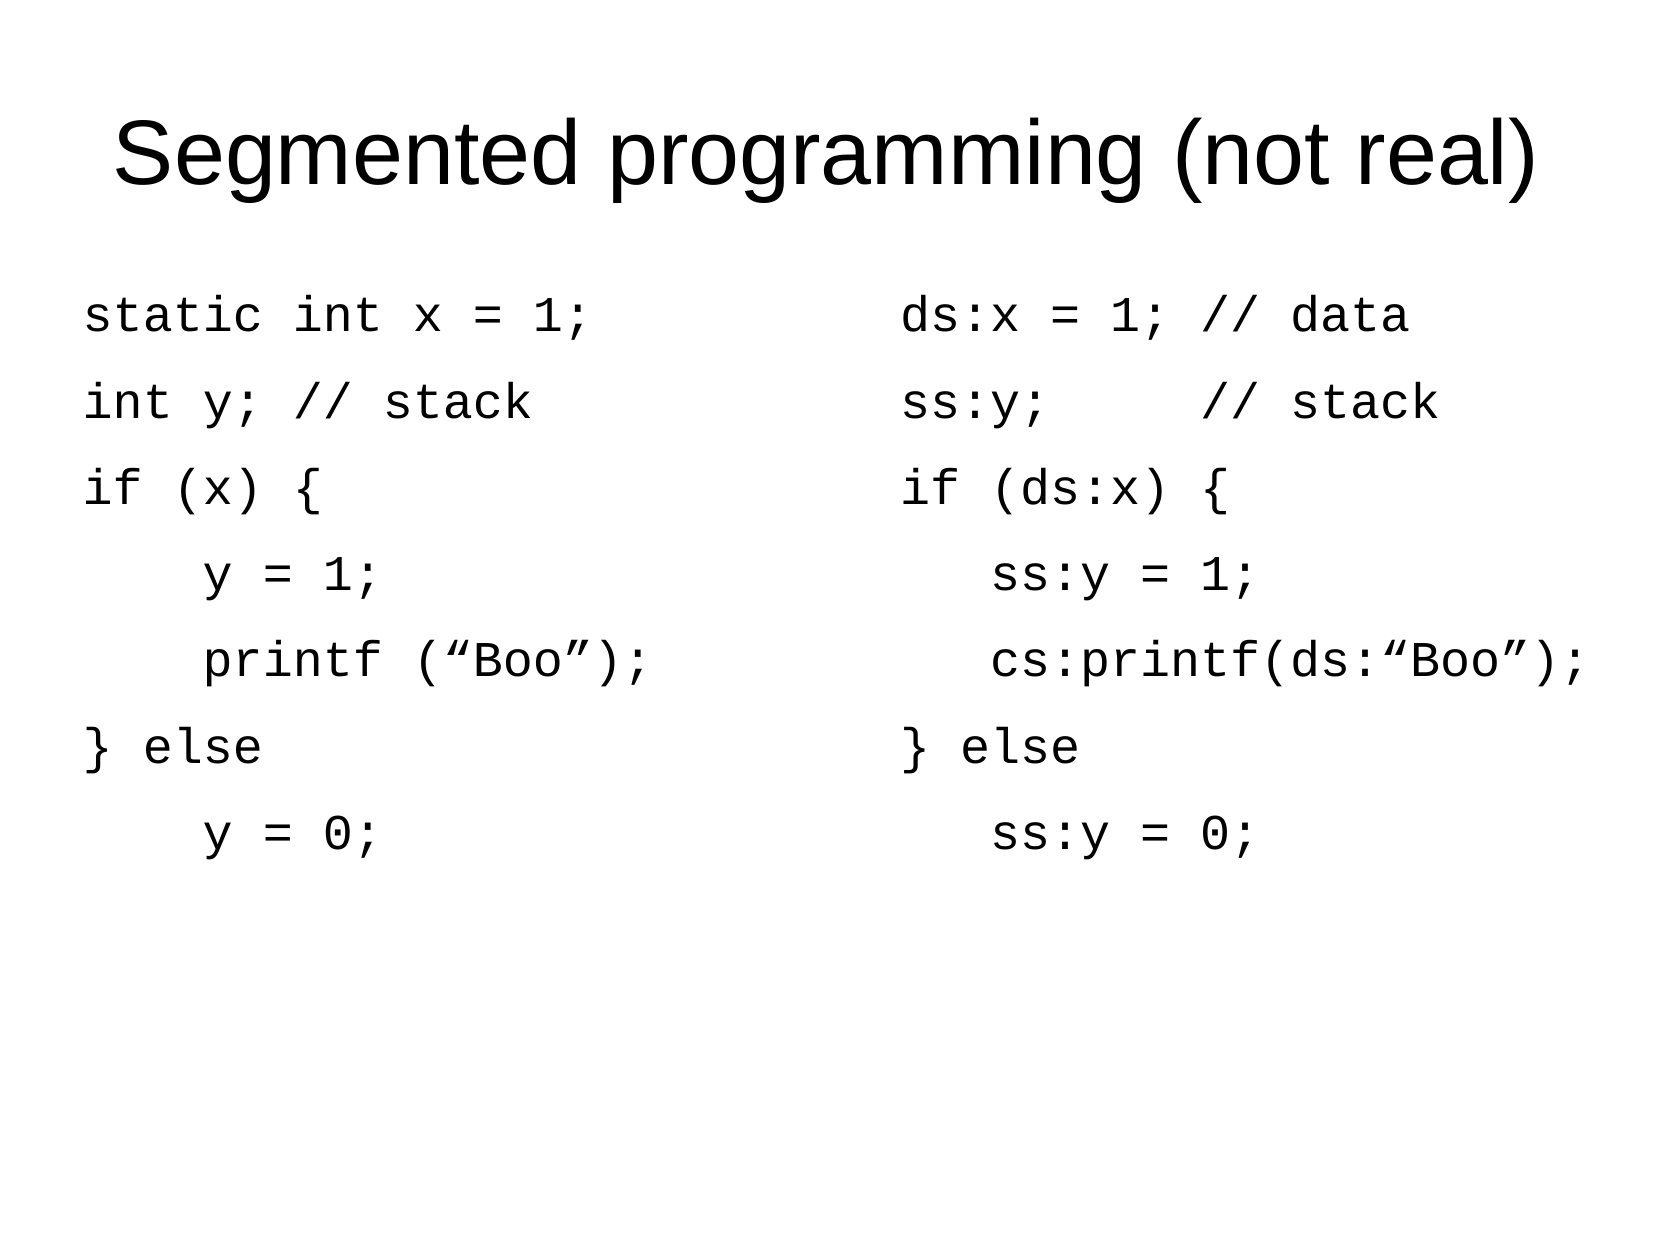

# Segmented programming (not real)
static int x = 1;
int y; // stack
if (x) {
 y = 1;
 printf (“Boo”);
} else
 y = 0;
ds:x = 1; // data
ss:y; // stack
if (ds:x) {
 ss:y = 1;
 cs:printf(ds:“Boo”);
} else
 ss:y = 0;